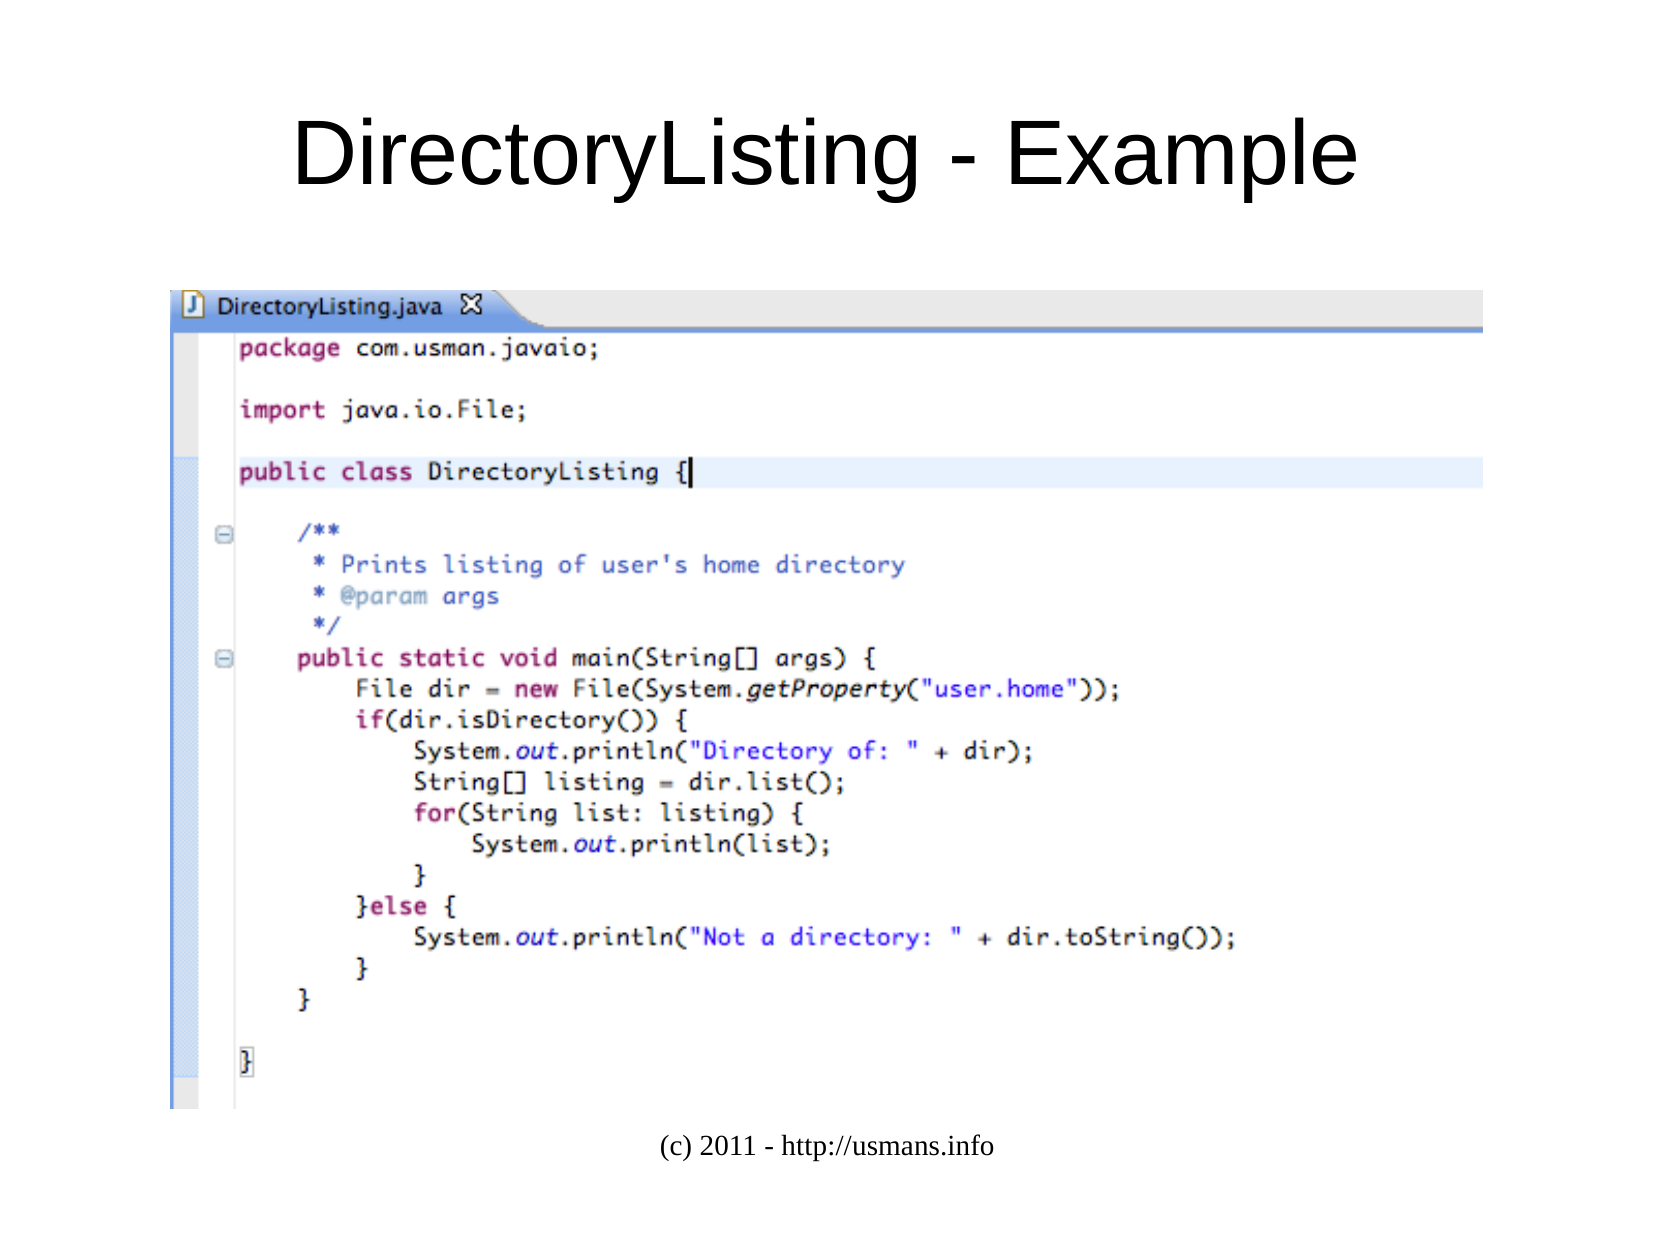

# DirectoryListing - Example
(c) 2011 - http://usmans.info